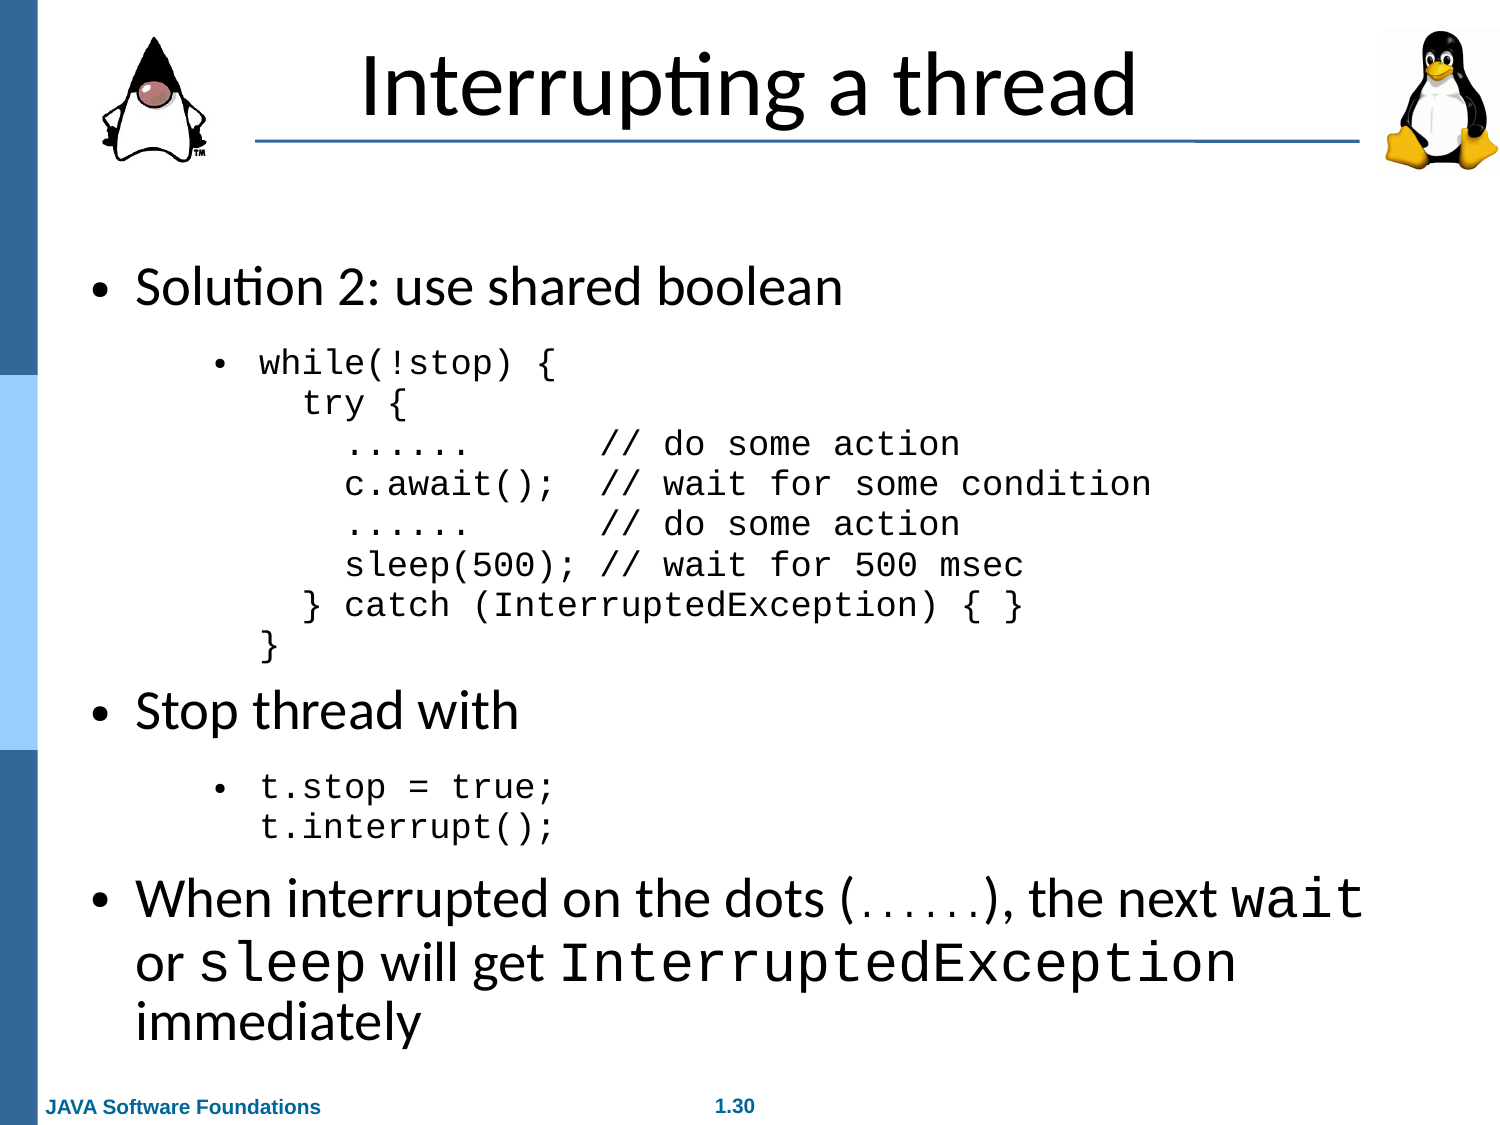

# Interrupting a thread
Solution 2: use shared boolean
while(!stop) {
 try {
 ...... // do some action
 c.await(); // wait for some condition
 ...... // do some action
 sleep(500); // wait for 500 msec
 } catch (InterruptedException) { }
}
Stop thread with
t.stop = true;
t.interrupt();
When interrupted on the dots (......), the next wait or sleep will get InterruptedException immediately